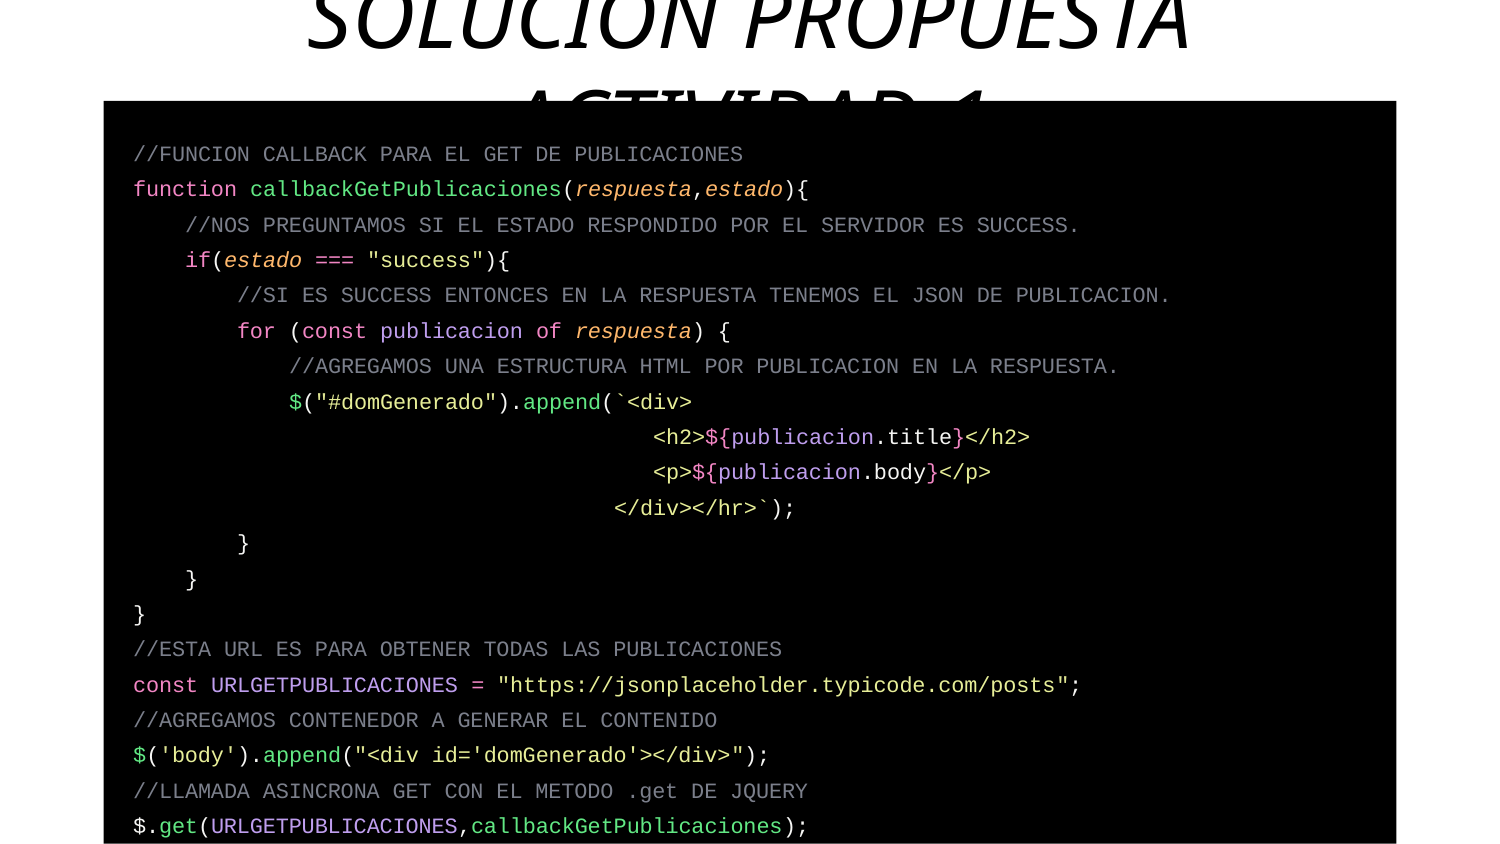

SOLUCIÓN PROPUESTA ACTIVIDAD 1
//FUNCION CALLBACK PARA EL GET DE PUBLICACIONES
function callbackGetPublicaciones(respuesta,estado){
 //NOS PREGUNTAMOS SI EL ESTADO RESPONDIDO POR EL SERVIDOR ES SUCCESS.
 if(estado === "success"){
 //SI ES SUCCESS ENTONCES EN LA RESPUESTA TENEMOS EL JSON DE PUBLICACION.
 for (const publicacion of respuesta) {
 //AGREGAMOS UNA ESTRUCTURA HTML POR PUBLICACION EN LA RESPUESTA.
 $("#domGenerado").append(`<div>
 <h2>${publicacion.title}</h2>
 <p>${publicacion.body}</p>
 </div></hr>`);
 }
 }
}
//ESTA URL ES PARA OBTENER TODAS LAS PUBLICACIONES
const URLGETPUBLICACIONES = "https://jsonplaceholder.typicode.com/posts";
//AGREGAMOS CONTENEDOR A GENERAR EL CONTENIDO
$('body').append("<div id='domGenerado'></div>");
//LLAMADA ASINCRONA GET CON EL METODO .get DE JQUERY
$.get(URLGETPUBLICACIONES,callbackGetPublicaciones);